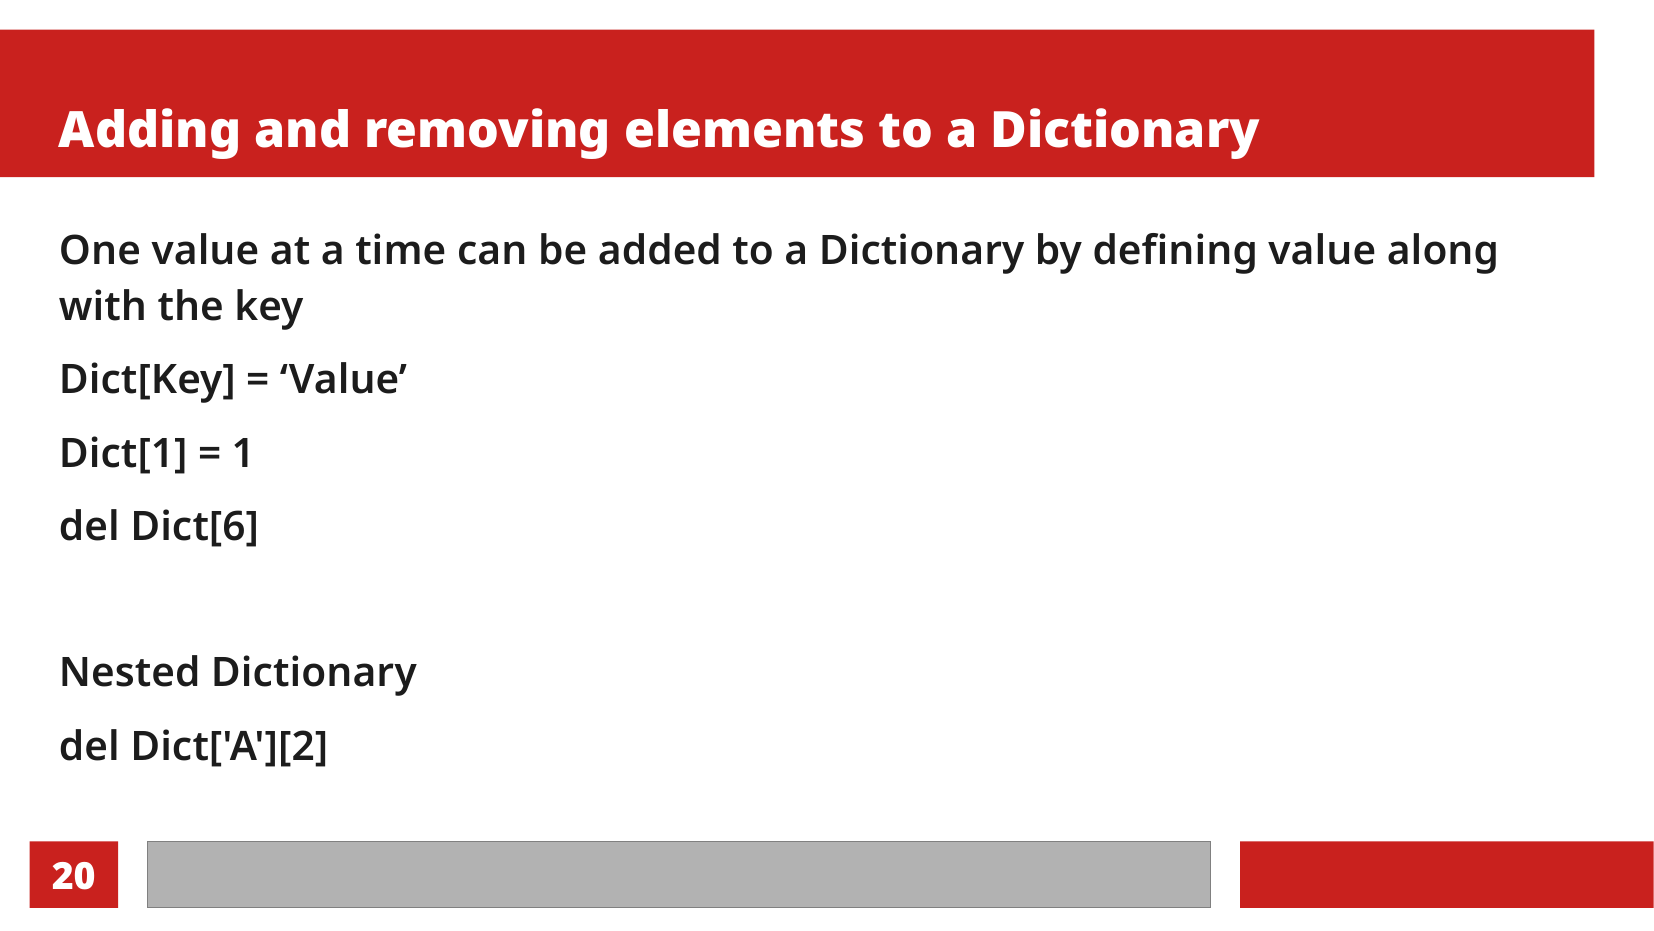

# Adding and removing elements to a Dictionary
One value at a time can be added to a Dictionary by defining value along with the key
Dict[Key] = ‘Value’
Dict[1] = 1
del Dict[6]
Nested Dictionary
del Dict['A'][2]
20